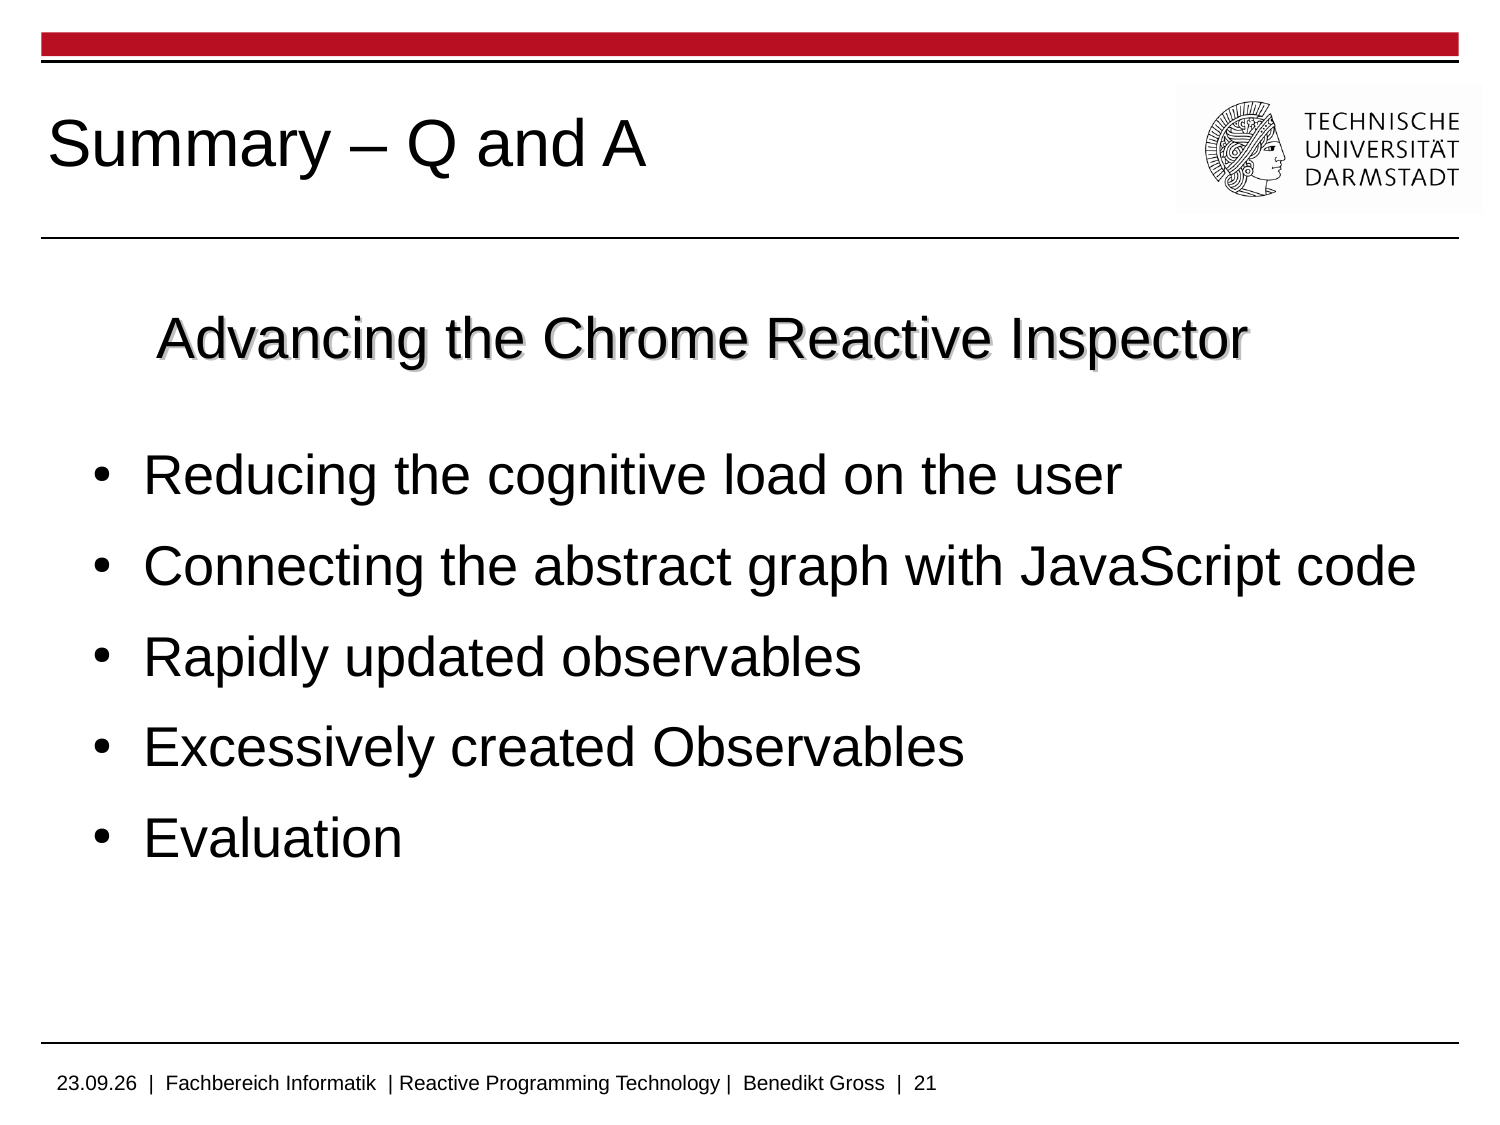

# Summary – Q and A
Reducing the cognitive load on the user
Connecting the abstract graph with JavaScript code
Rapidly updated observables
Excessively created Observables
Evaluation
Advancing the Chrome Reactive Inspector